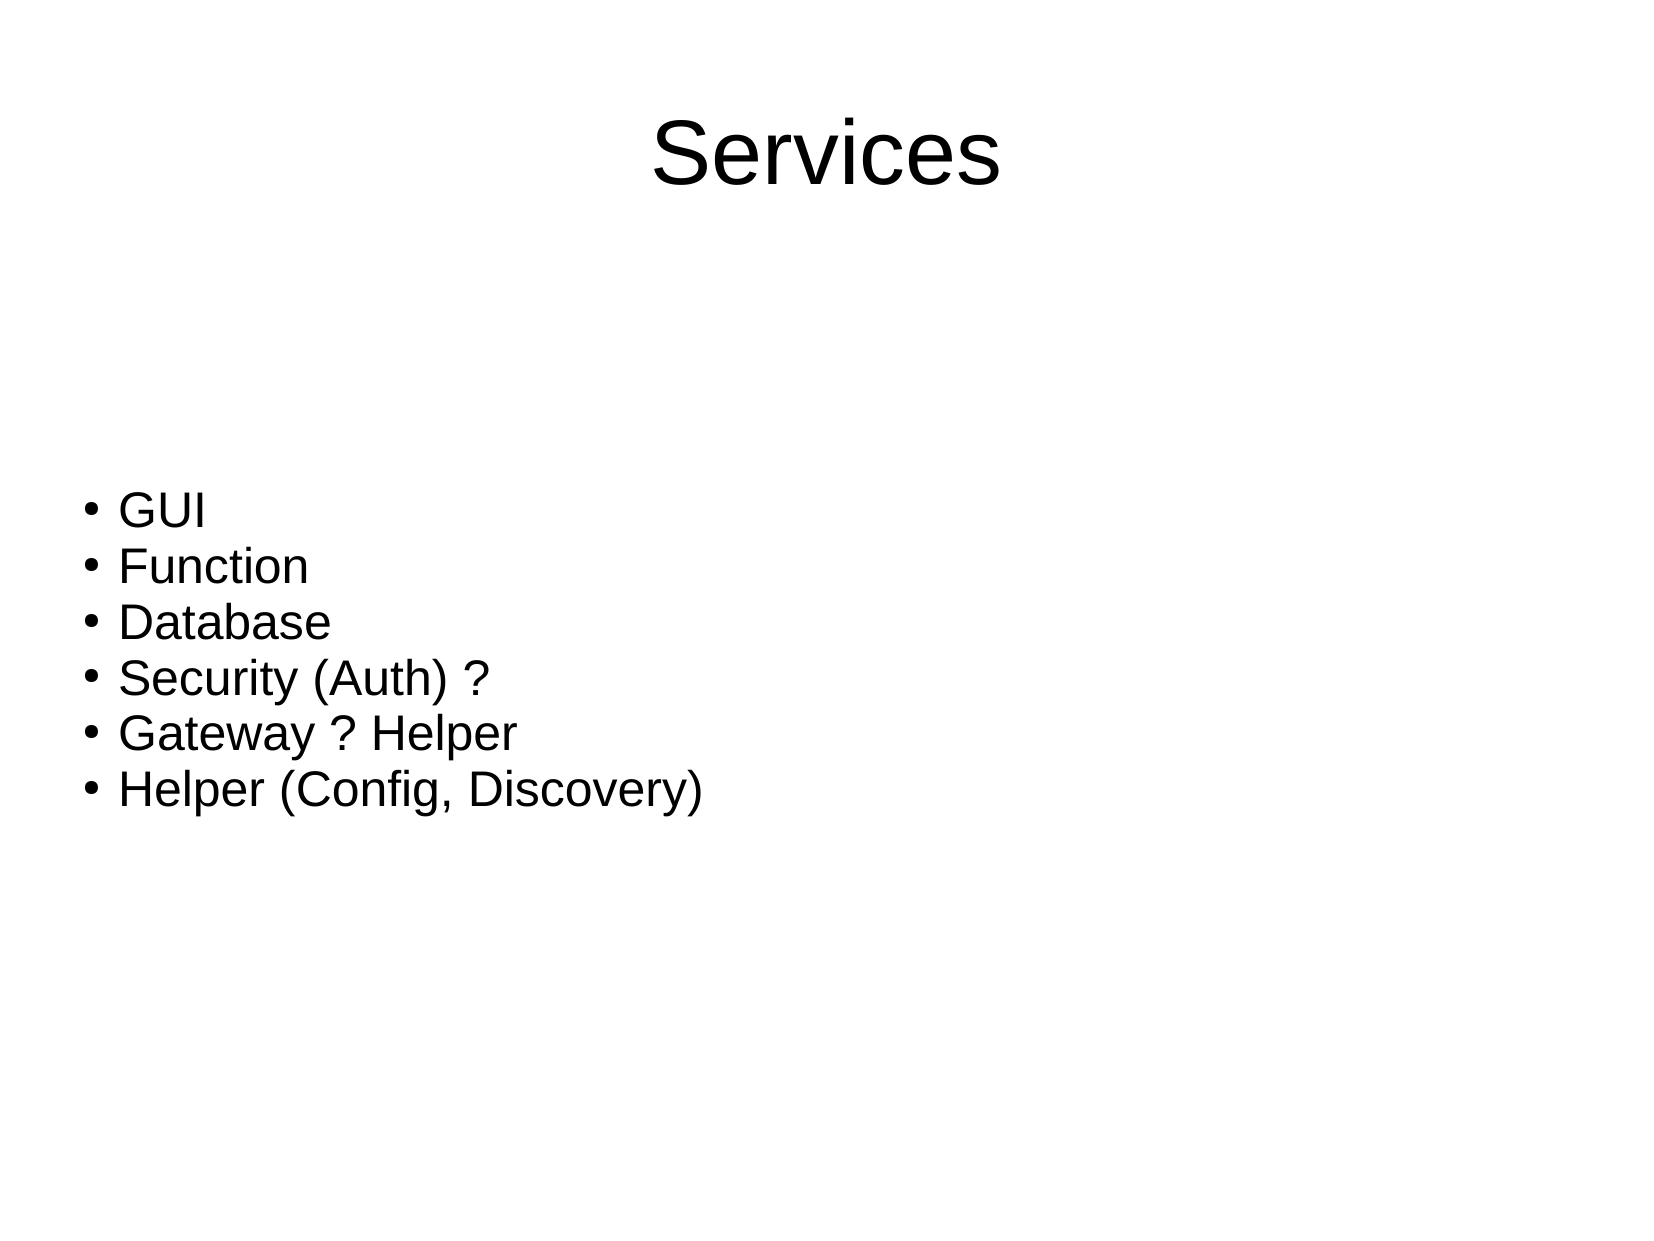

Services
# GUI
Function
Database
Security (Auth) ?
Gateway ? Helper
Helper (Config, Discovery)